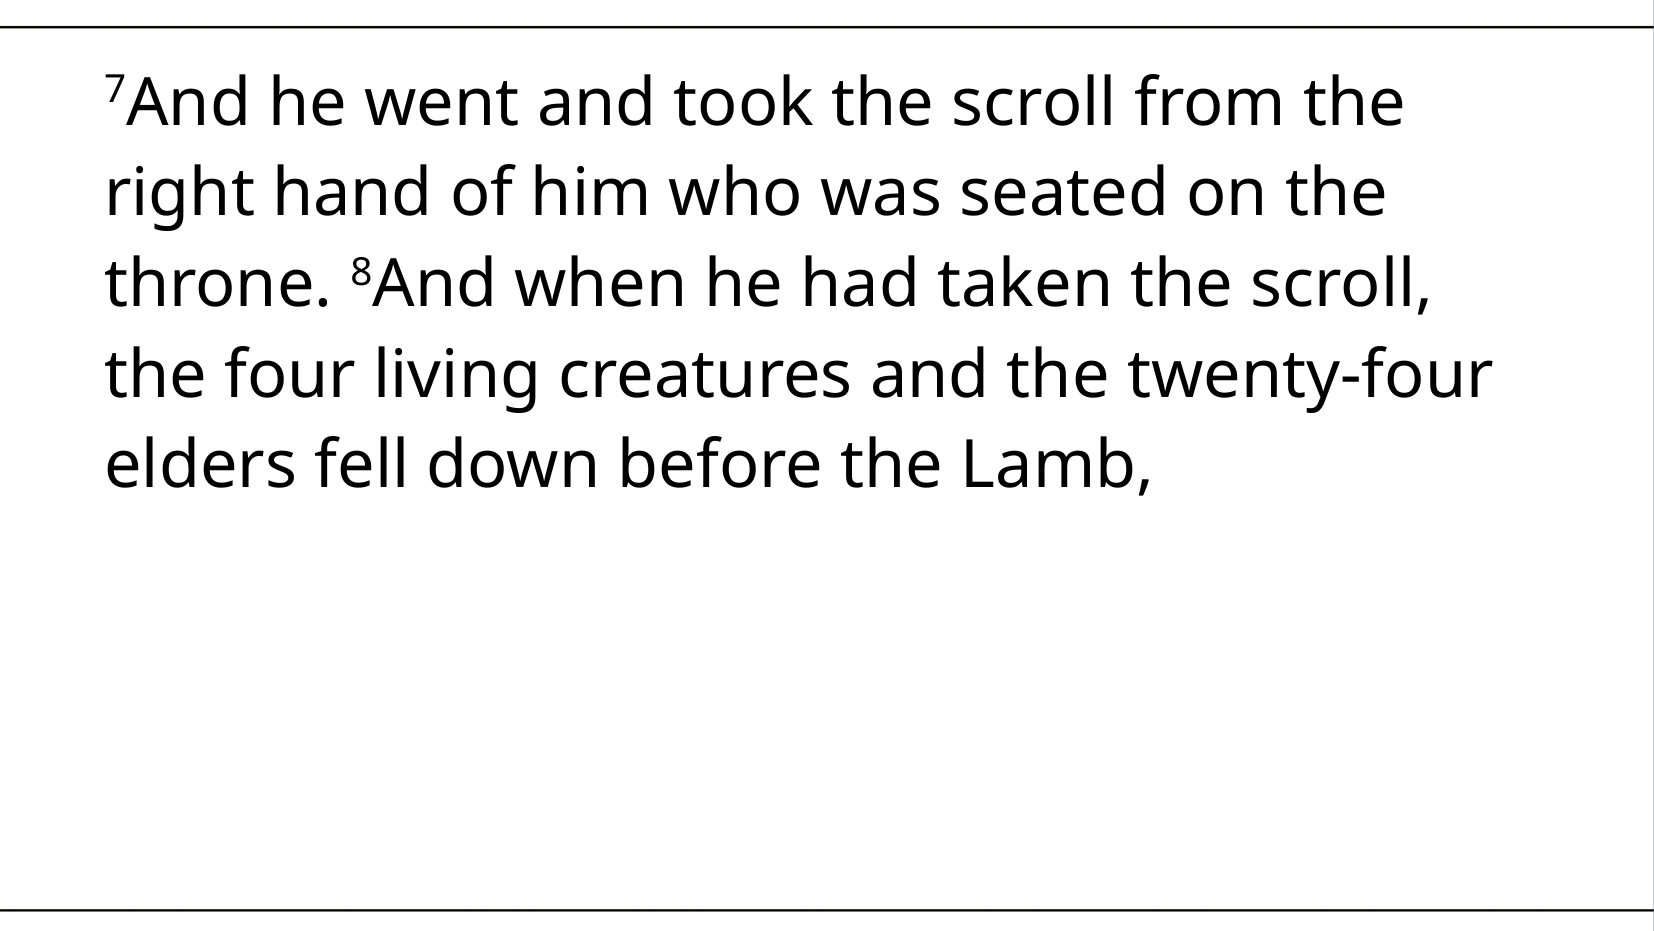

7And he went and took the scroll from the right hand of him who was seated on the throne. 8And when he had taken the scroll, the four living creatures and the twenty-four elders fell down before the Lamb,